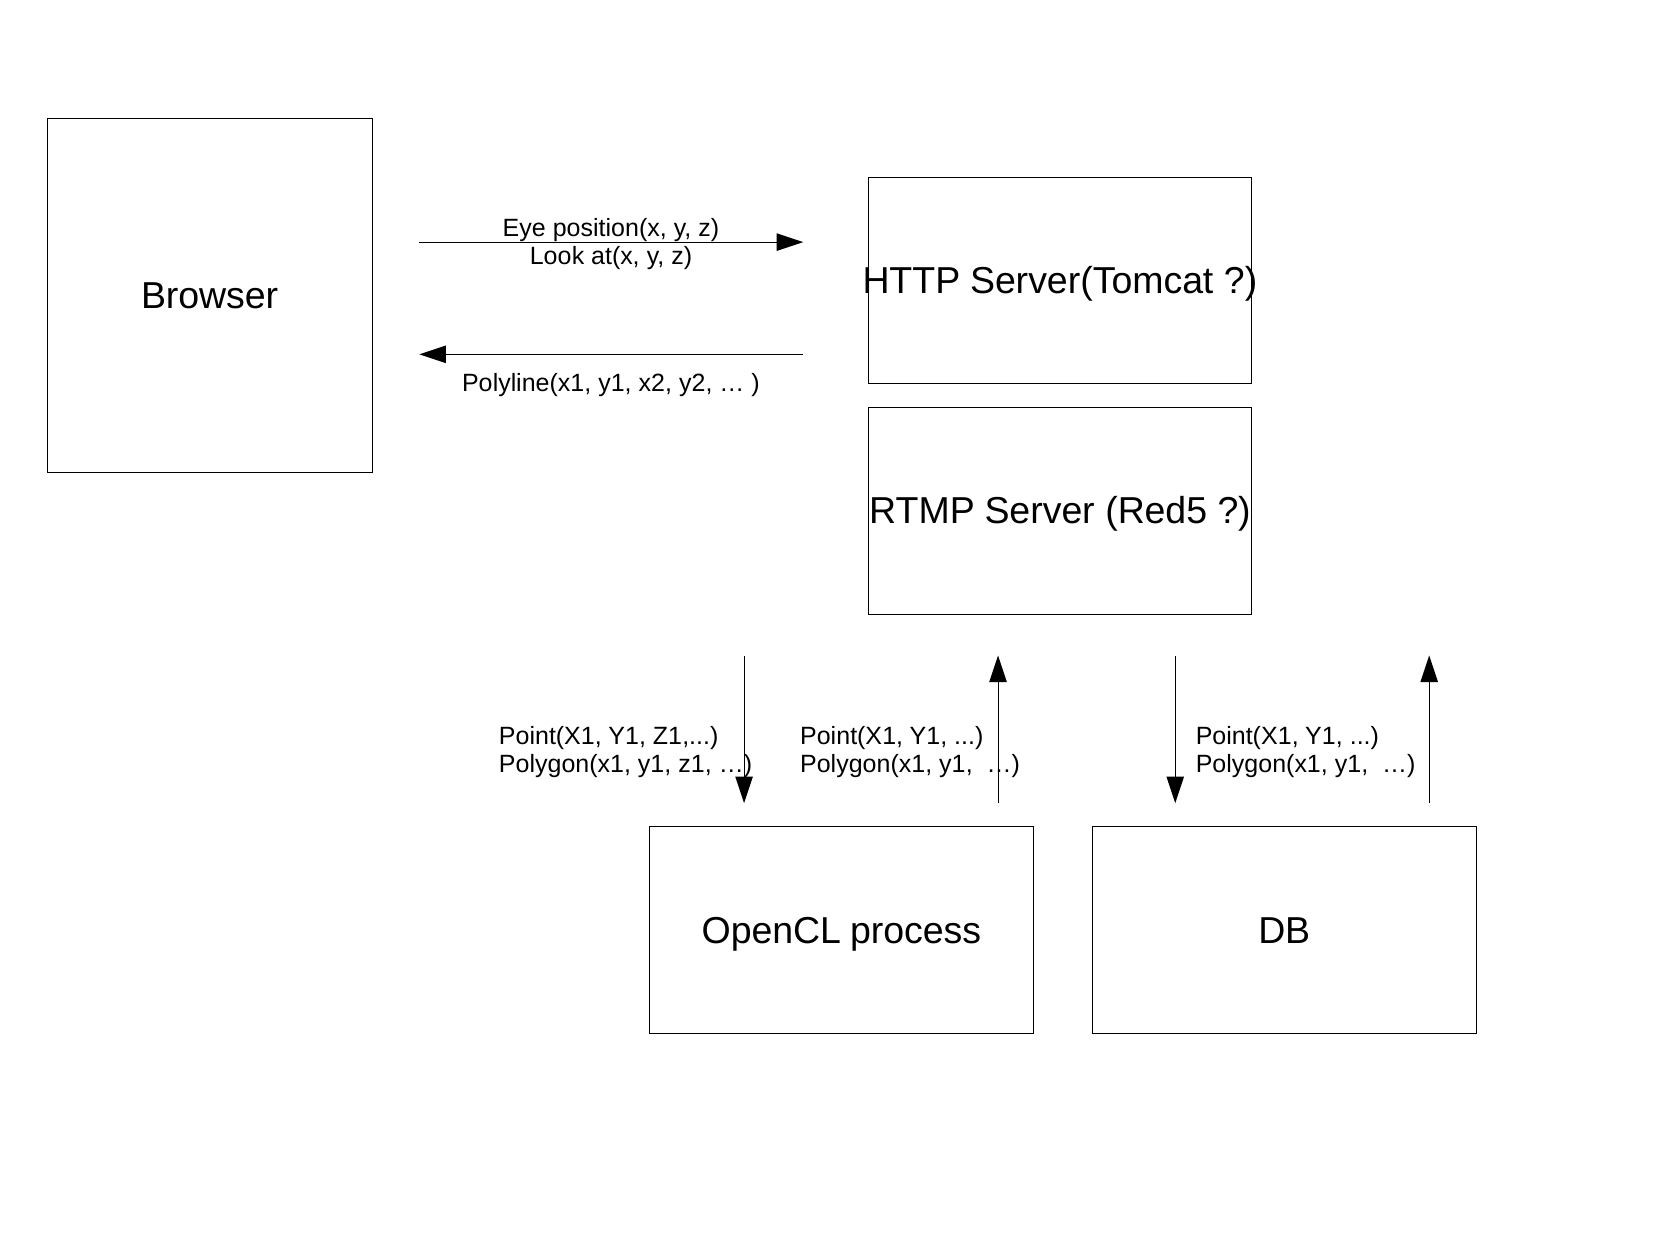

Browser
HTTP Server(Tomcat ?)
Eye position(x, y, z)
Look at(x, y, z)
Polyline(x1, y1, x2, y2, … )
RTMP Server (Red5 ?)
Point(X1, Y1, Z1,...)
Polygon(x1, y1, z1, …)
Point(X1, Y1, ...)
Polygon(x1, y1, …)
Point(X1, Y1, ...)
Polygon(x1, y1, …)
OpenCL process
DB